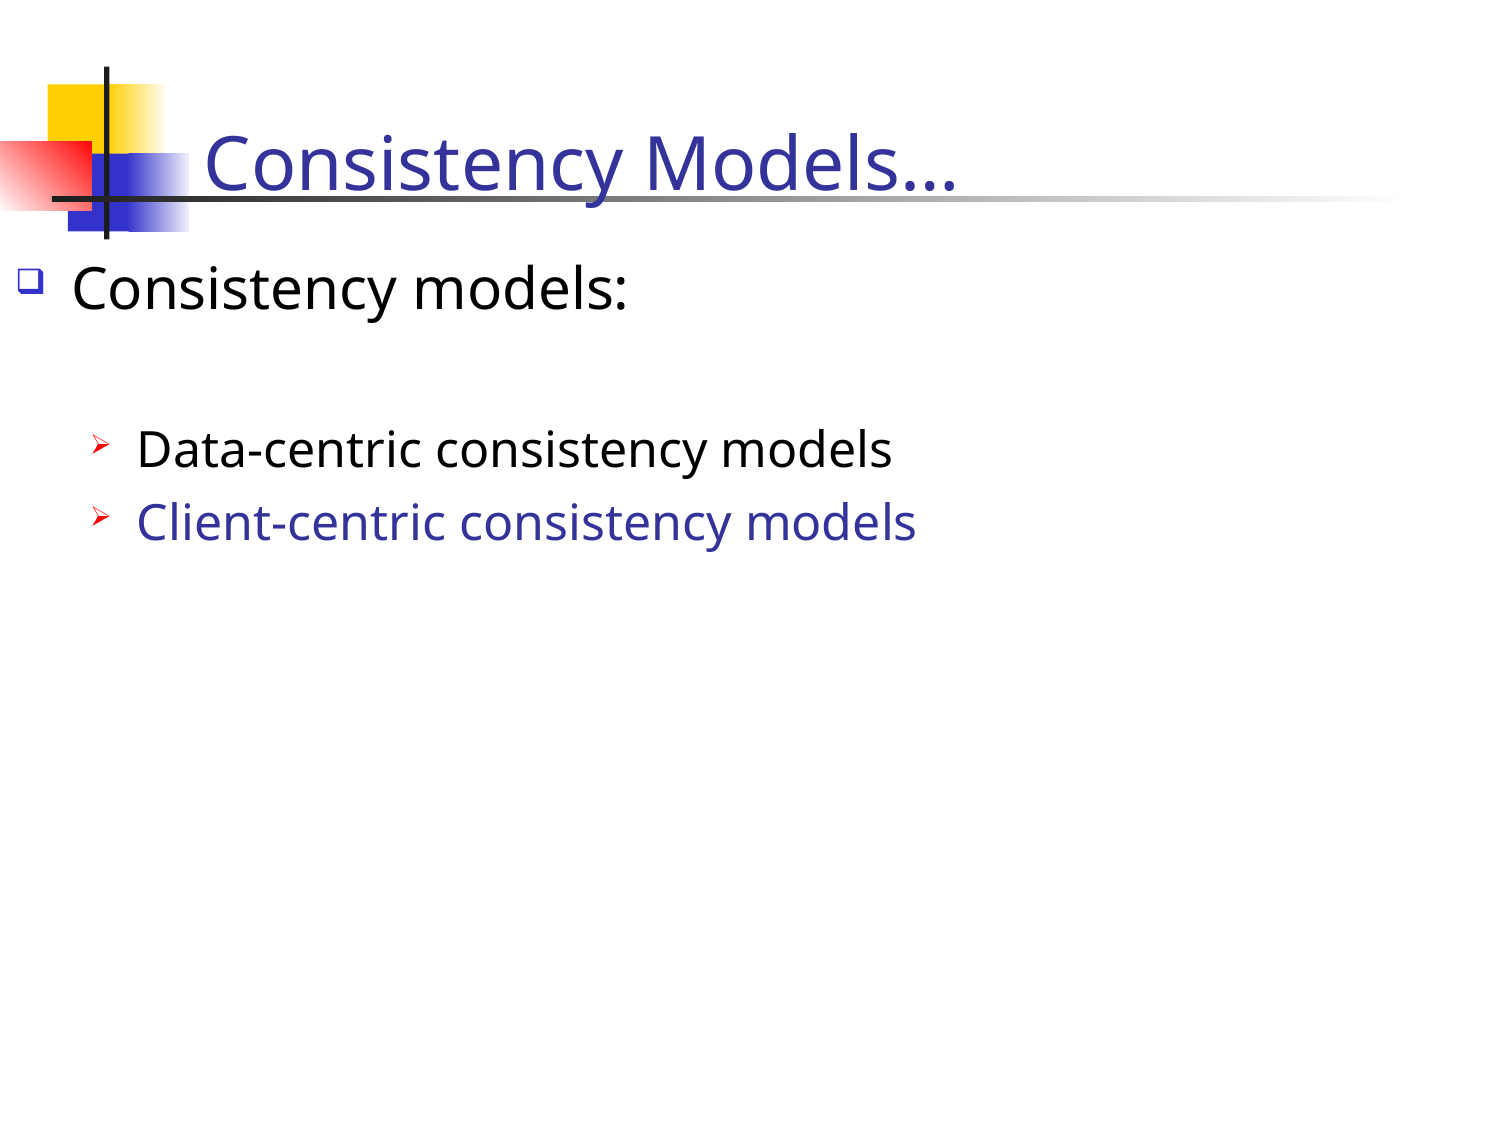

Consistency Models…
Consistency models:
Data-centric consistency models
Client-centric consistency models